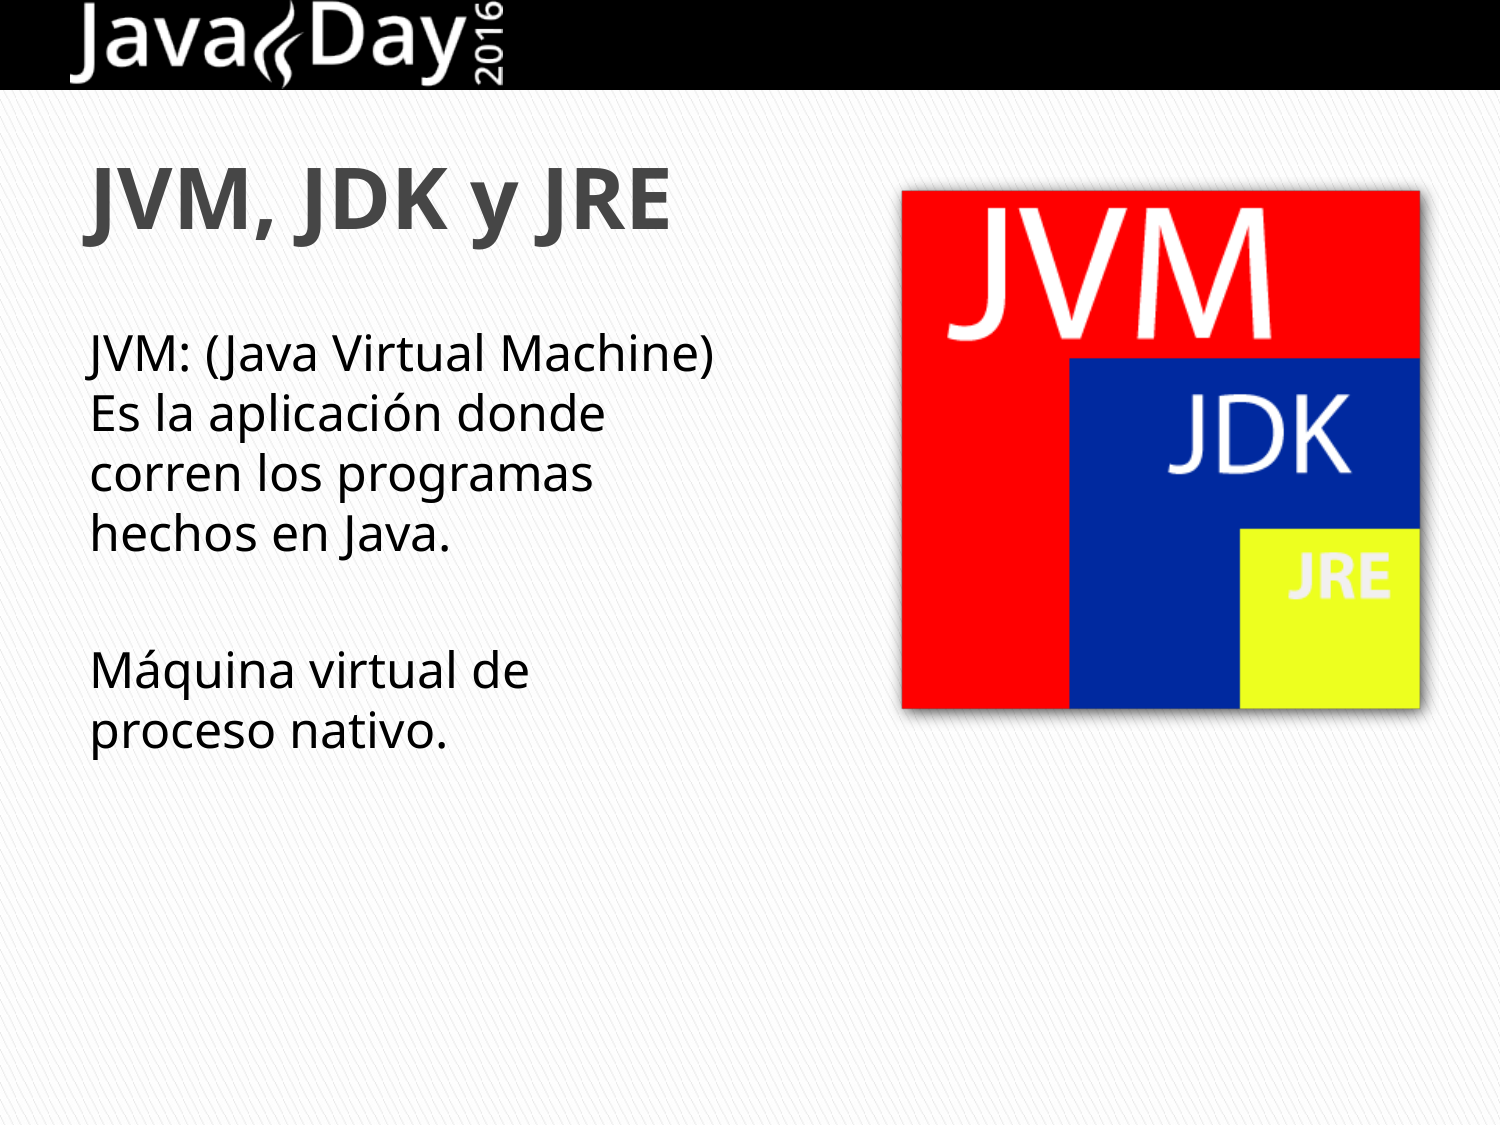

# JVM, JDK y JRE
JVM: (Java Virtual Machine) Es la aplicación donde corren los programas hechos en Java.
Máquina virtual de proceso nativo.